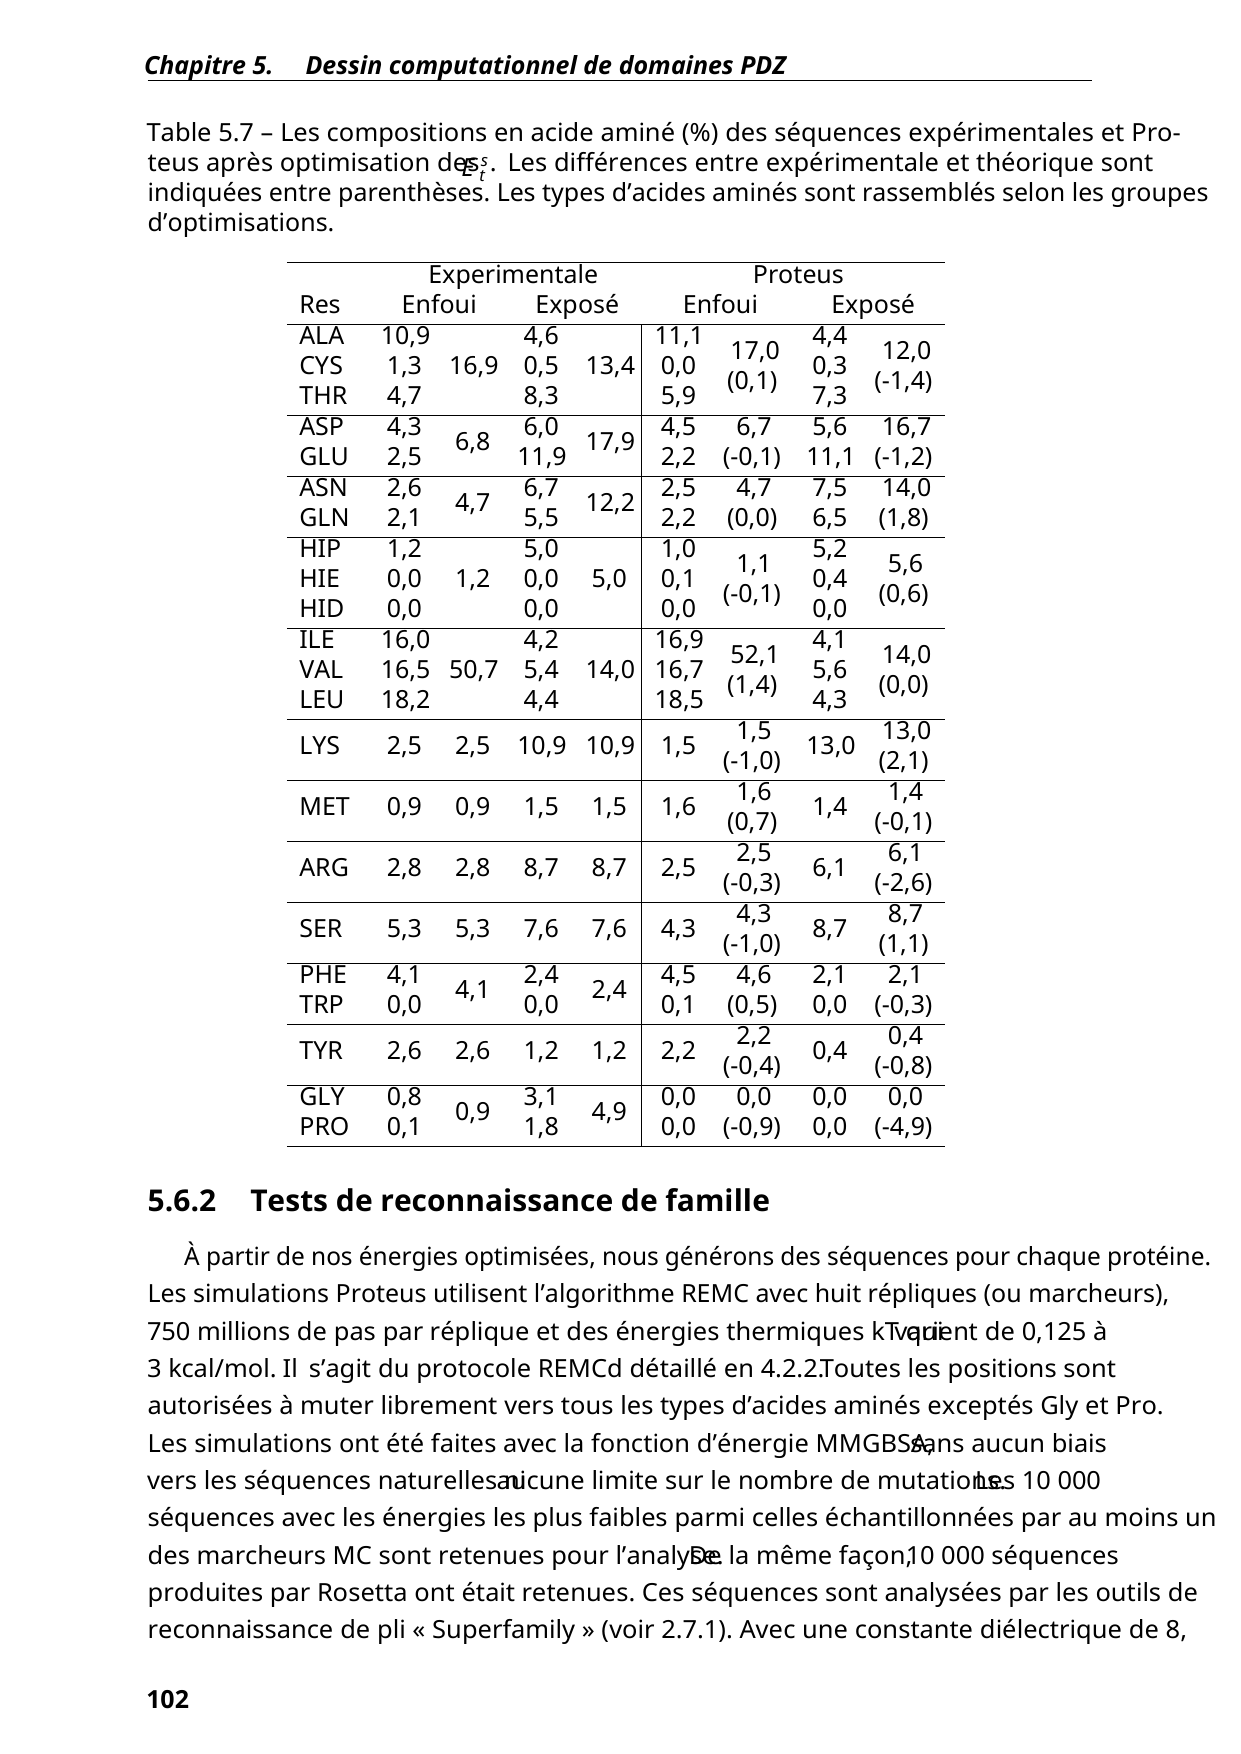

Chapitre 5.
Dessin computationnel de domaines PDZ
Table 5.7 – Les compositions en acide aminé (%) des séquences expérimentales et Pro-
teus après optimisation des
.
Les différences entre expérimentale et théorique sont
s
E
t
indiquées entre parenthèses. Les types d’acides aminés sont rassemblés selon les groupes
d’optimisations.
Experimentale
Proteus
Res
Enfoui
Exposé
Enfoui
Exposé
ALA
10,9
4,6
11,1
4,4
17,0
12,0
CYS
1,3
16,9
0,5
13,4
0,0
0,3
(0,1)
(-1,4)
THR
4,7
8,3
5,9
7,3
ASP
4,3
6,0
4,5
6,7
5,6
16,7
6,8
17,9
GLU
2,5
11,9
2,2
(-0,1)
11,1
(-1,2)
ASN
2,6
6,7
2,5
4,7
7,5
14,0
4,7
12,2
GLN
2,1
5,5
2,2
(0,0)
6,5
(1,8)
HIP
1,2
5,0
1,0
5,2
1,1
5,6
HIE
0,0
1,2
0,0
5,0
0,1
0,4
(-0,1)
(0,6)
HID
0,0
0,0
0,0
0,0
ILE
16,0
4,2
16,9
4,1
52,1
14,0
VAL
16,5
50,7
5,4
14,0
16,7
5,6
(1,4)
(0,0)
LEU
18,2
4,4
18,5
4,3
1,5
13,0
LYS
2,5
2,5
10,9
10,9
1,5
13,0
(-1,0)
(2,1)
1,6
1,4
MET
0,9
0,9
1,5
1,5
1,6
1,4
(0,7)
(-0,1)
2,5
6,1
ARG
2,8
2,8
8,7
8,7
2,5
6,1
(-0,3)
(-2,6)
4,3
8,7
SER
5,3
5,3
7,6
7,6
4,3
8,7
(-1,0)
(1,1)
PHE
4,1
2,4
4,5
4,6
2,1
2,1
4,1
2,4
TRP
0,0
0,0
0,1
(0,5)
0,0
(-0,3)
2,2
0,4
TYR
2,6
2,6
1,2
1,2
2,2
0,4
(-0,4)
(-0,8)
GLY
0,8
3,1
0,0
0,0
0,0
0,0
0,9
4,9
PRO
0,1
1,8
0,0
(-0,9)
0,0
(-4,9)
5.6.2
Tests de reconnaissance de famille
À partir de nos énergies optimisées, nous générons des séquences pour chaque protéine.
Les simulations Proteus utilisent l’algorithme REMC avec huit répliques (ou marcheurs),
750 millions de pas par réplique et des énergies thermiques kT qui
varient de 0,125 à
3 kcal/mol.
Il
s’agit du protocole REMCd détaillé en 4.2.2.
Toutes les positions sont
autorisées à muter librement vers tous les types d’acides aminés exceptés Gly et Pro.
Les simulations ont été faites avec la fonction d’énergie MMGBSA,
sans aucun biais
vers les séquences naturelles ni
aucune limite sur le nombre de mutations.
Les 10 000
séquences avec les énergies les plus faibles parmi celles échantillonnées par au moins un
des marcheurs MC sont retenues pour l’analyse.
De la même façon,
10 000 séquences
produites par Rosetta ont était retenues. Ces séquences sont analysées par les outils de
reconnaissance de pli « Superfamily » (voir 2.7.1). Avec une constante diélectrique de 8,
102